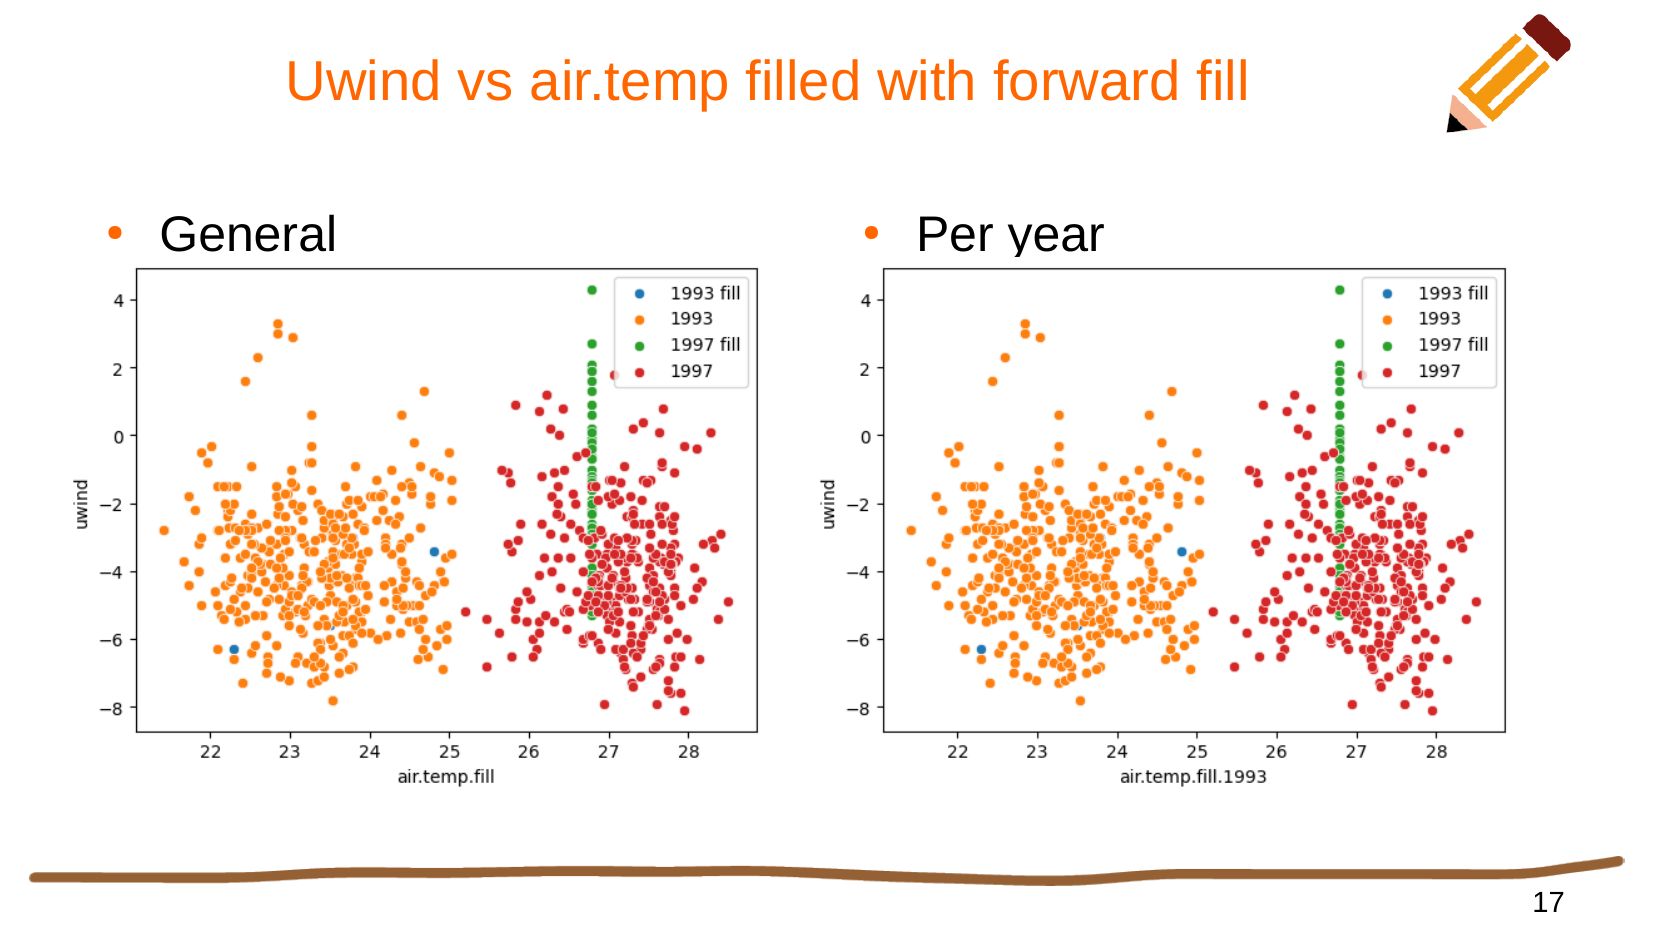

# Uwind vs air.temp filled with forward fill
General
Per year
17